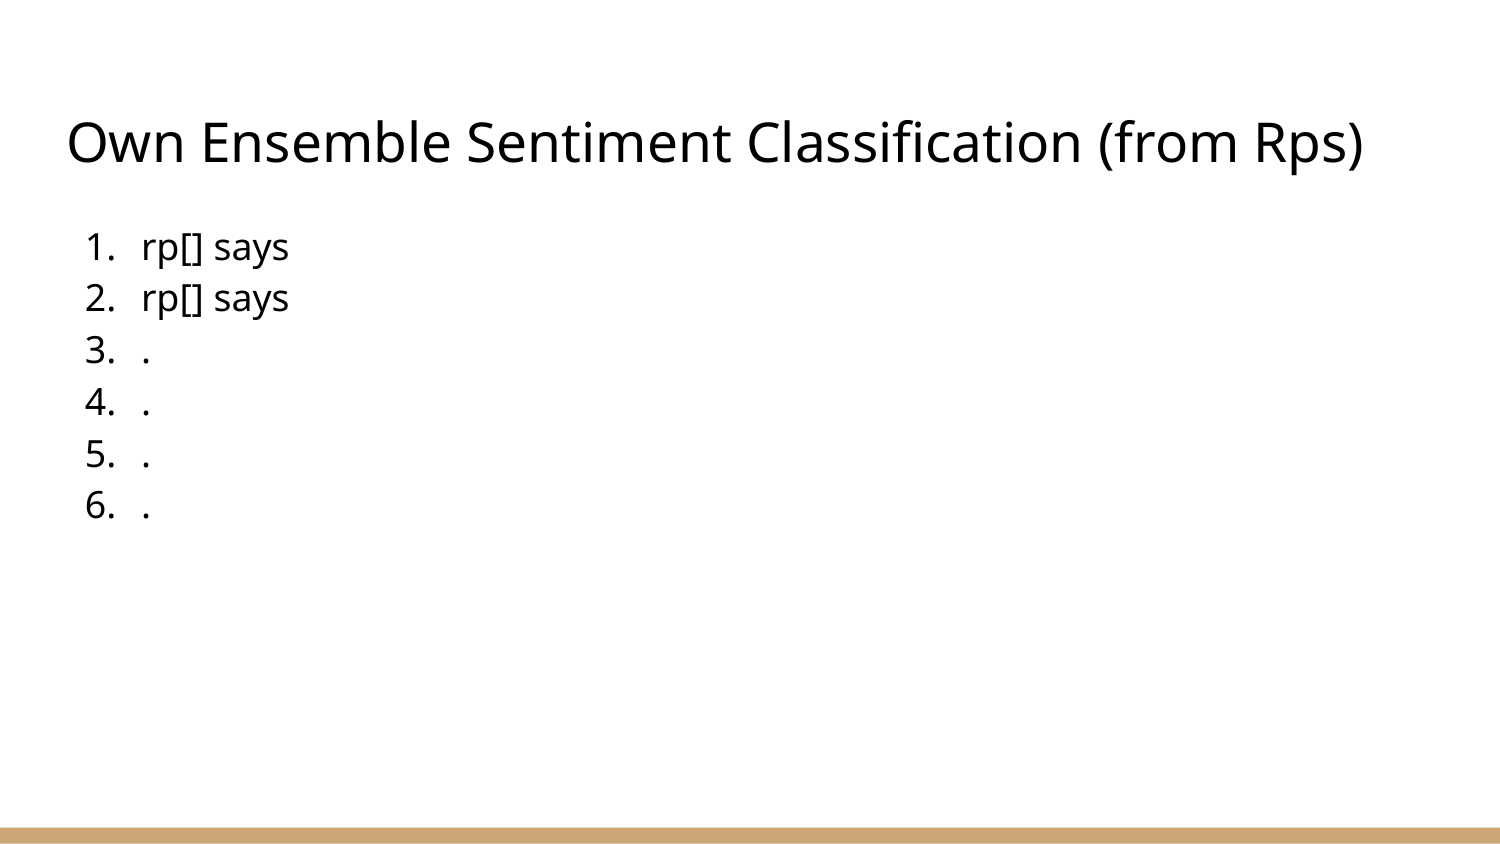

# Own Ensemble Sentiment Classification (from Rps)
rp[] says
rp[] says
.
.
.
.